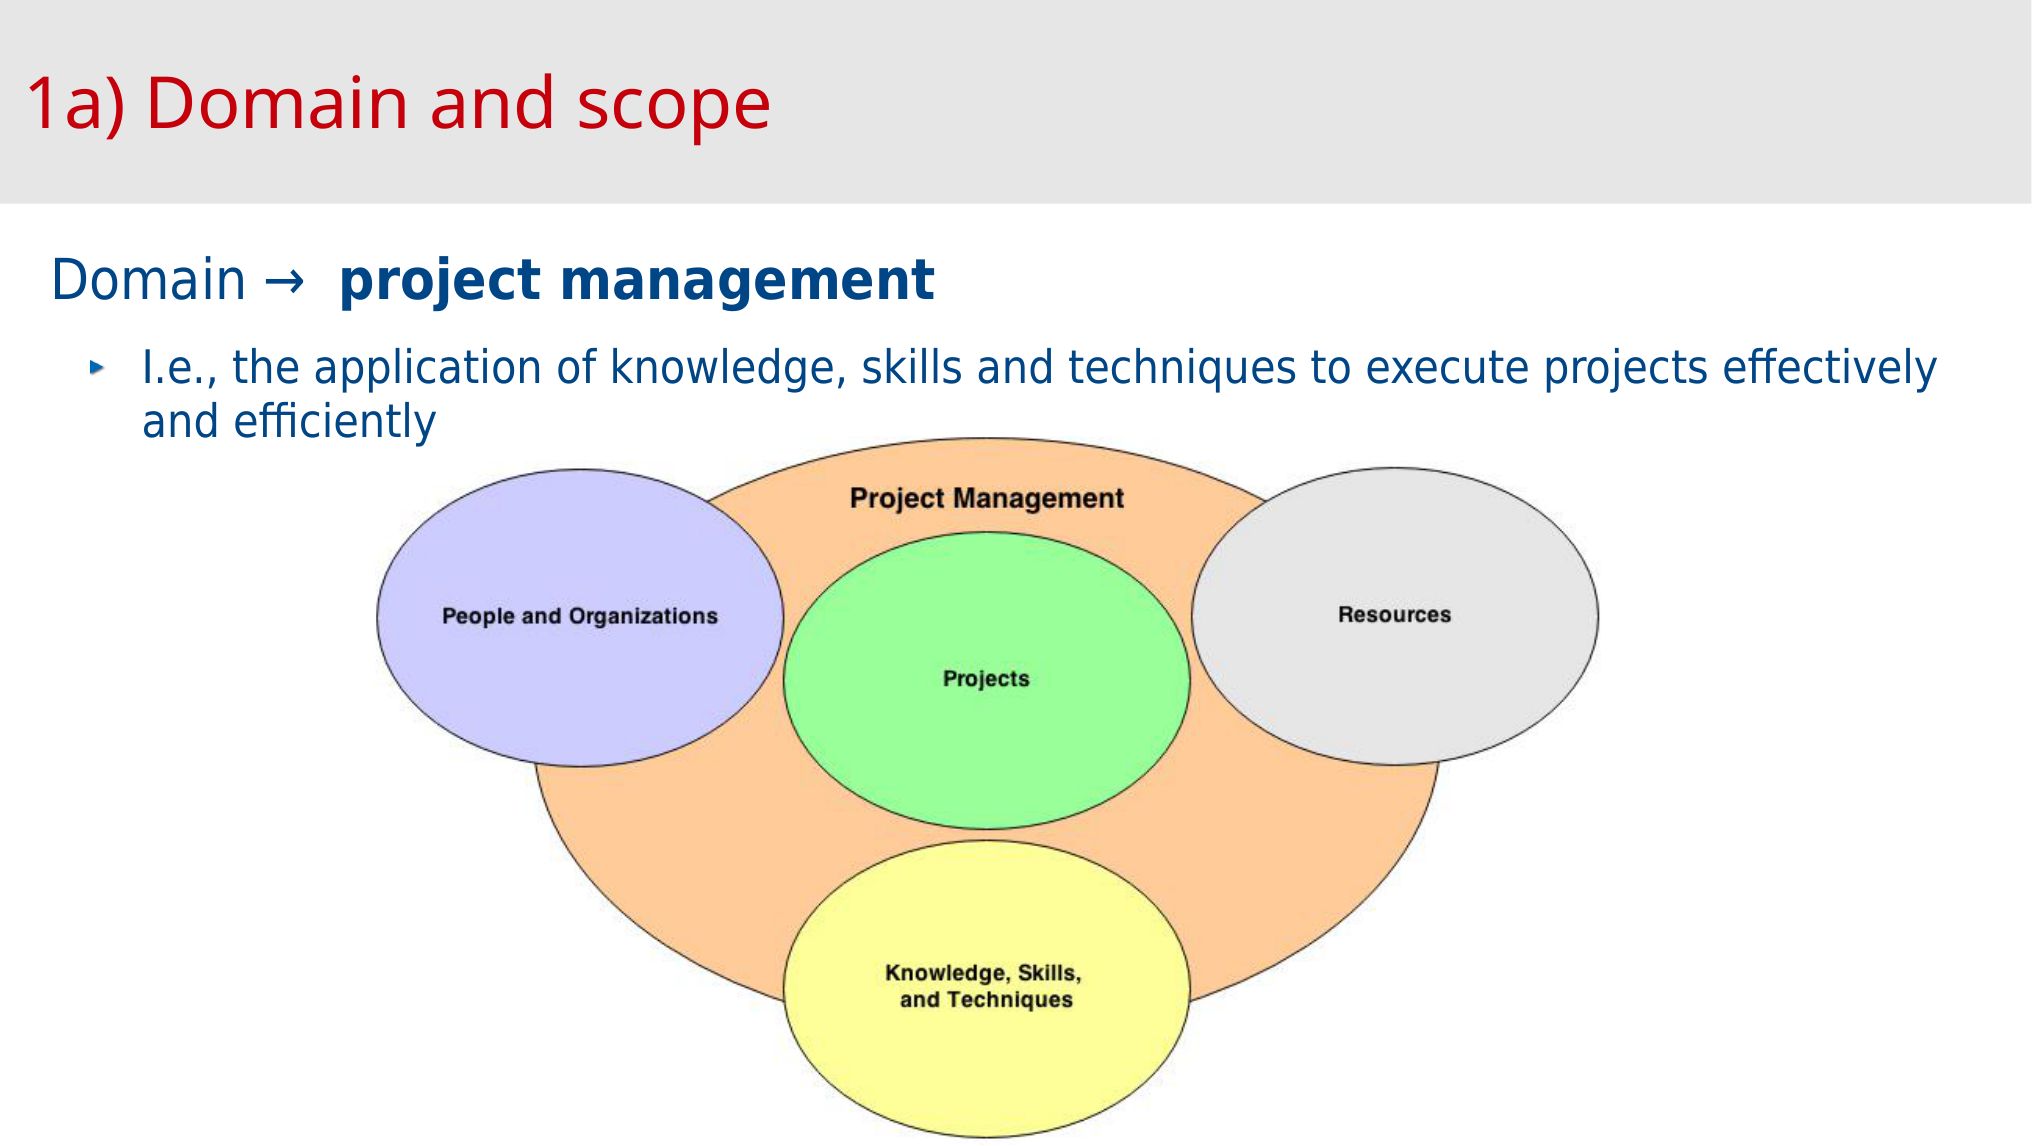

# 1a) Domain and scope
Domain → project management
I.e., the application of knowledge, skills and techniques to execute projects effectively and efficiently